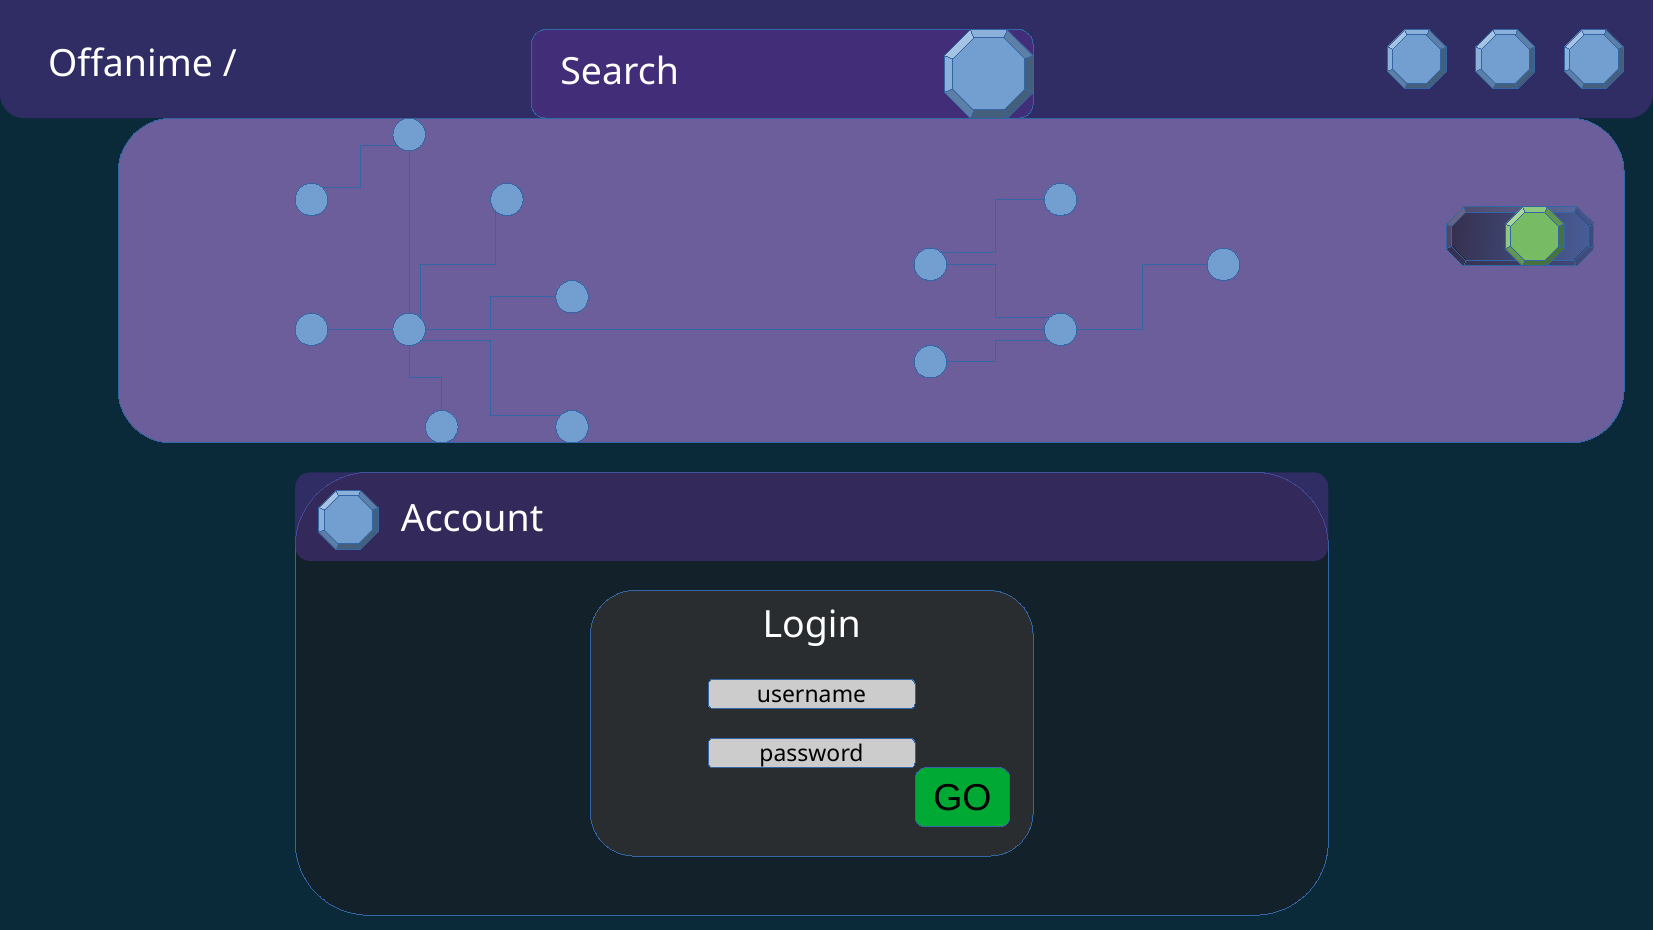

Search
Offanime /
Account
Login
username
password
GO